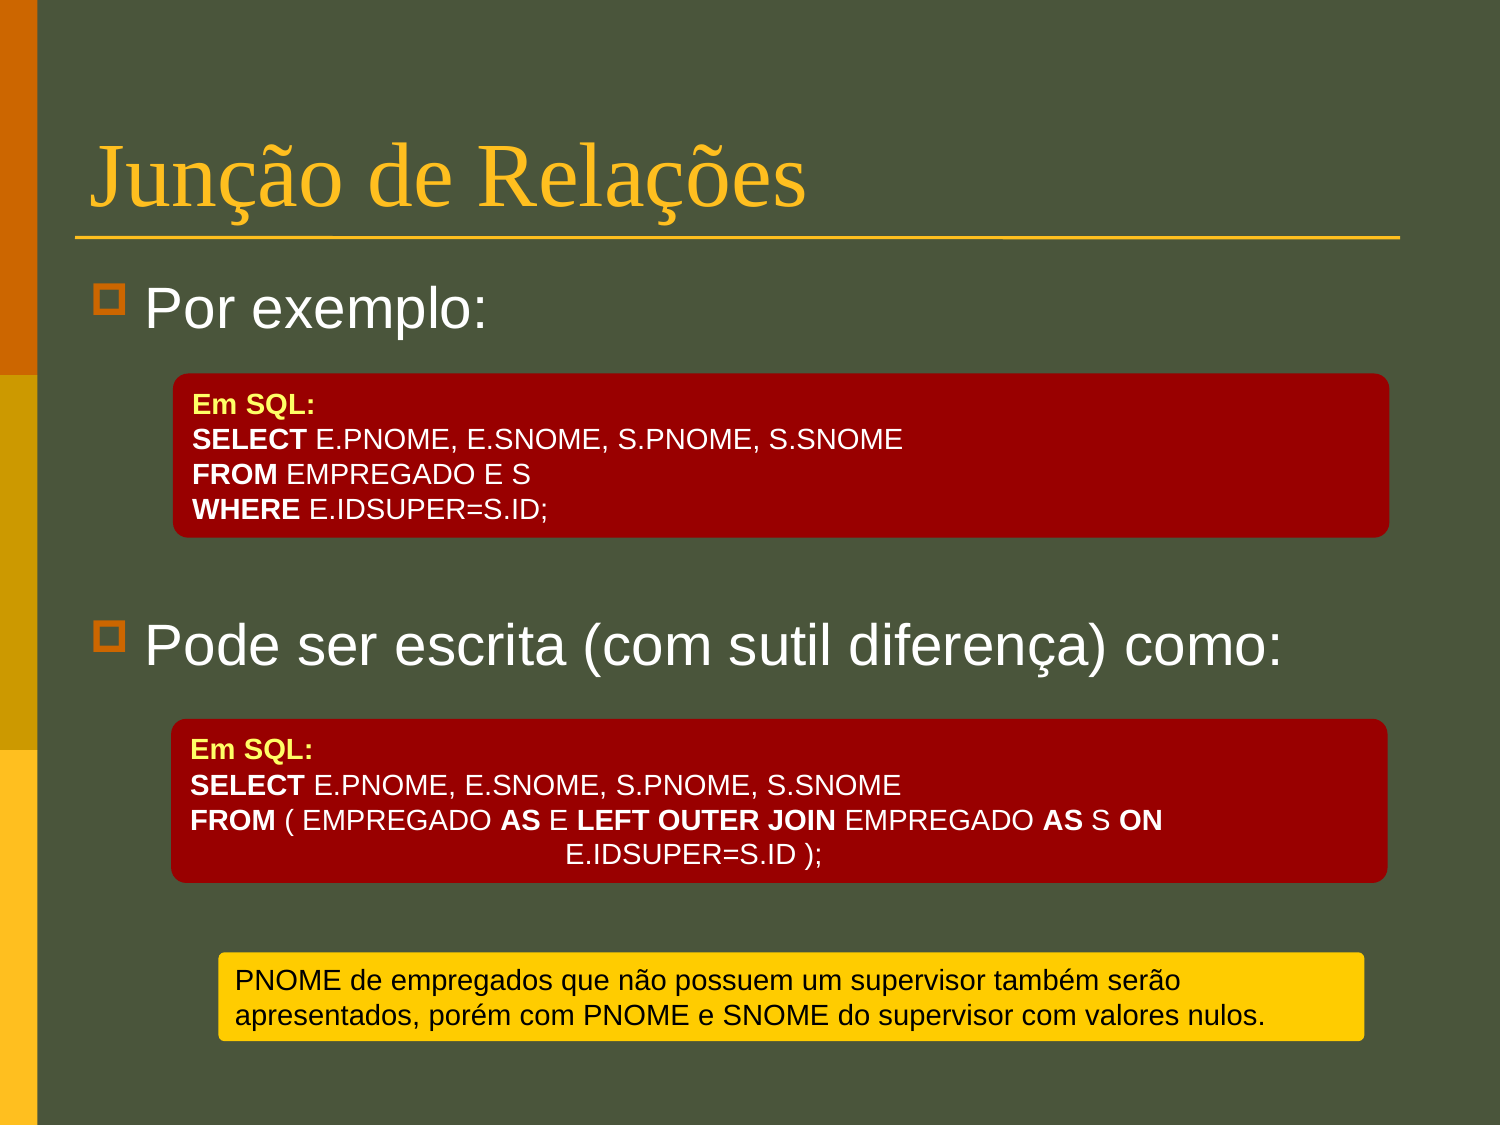

# Junção de Relações
Por exemplo:
Pode ser escrita (com sutil diferença) como:
Em SQL:
SELECT E.PNOME, E.SNOME, S.PNOME, S.SNOME
FROM EMPREGADO E S
WHERE E.IDSUPER=S.ID;
Em SQL:
SELECT E.PNOME, E.SNOME, S.PNOME, S.SNOME
FROM ( EMPREGADO AS E LEFT OUTER JOIN EMPREGADO AS S ON
					E.IDSUPER=S.ID );
PNOME de empregados que não possuem um supervisor também serão apresentados, porém com PNOME e SNOME do supervisor com valores nulos.